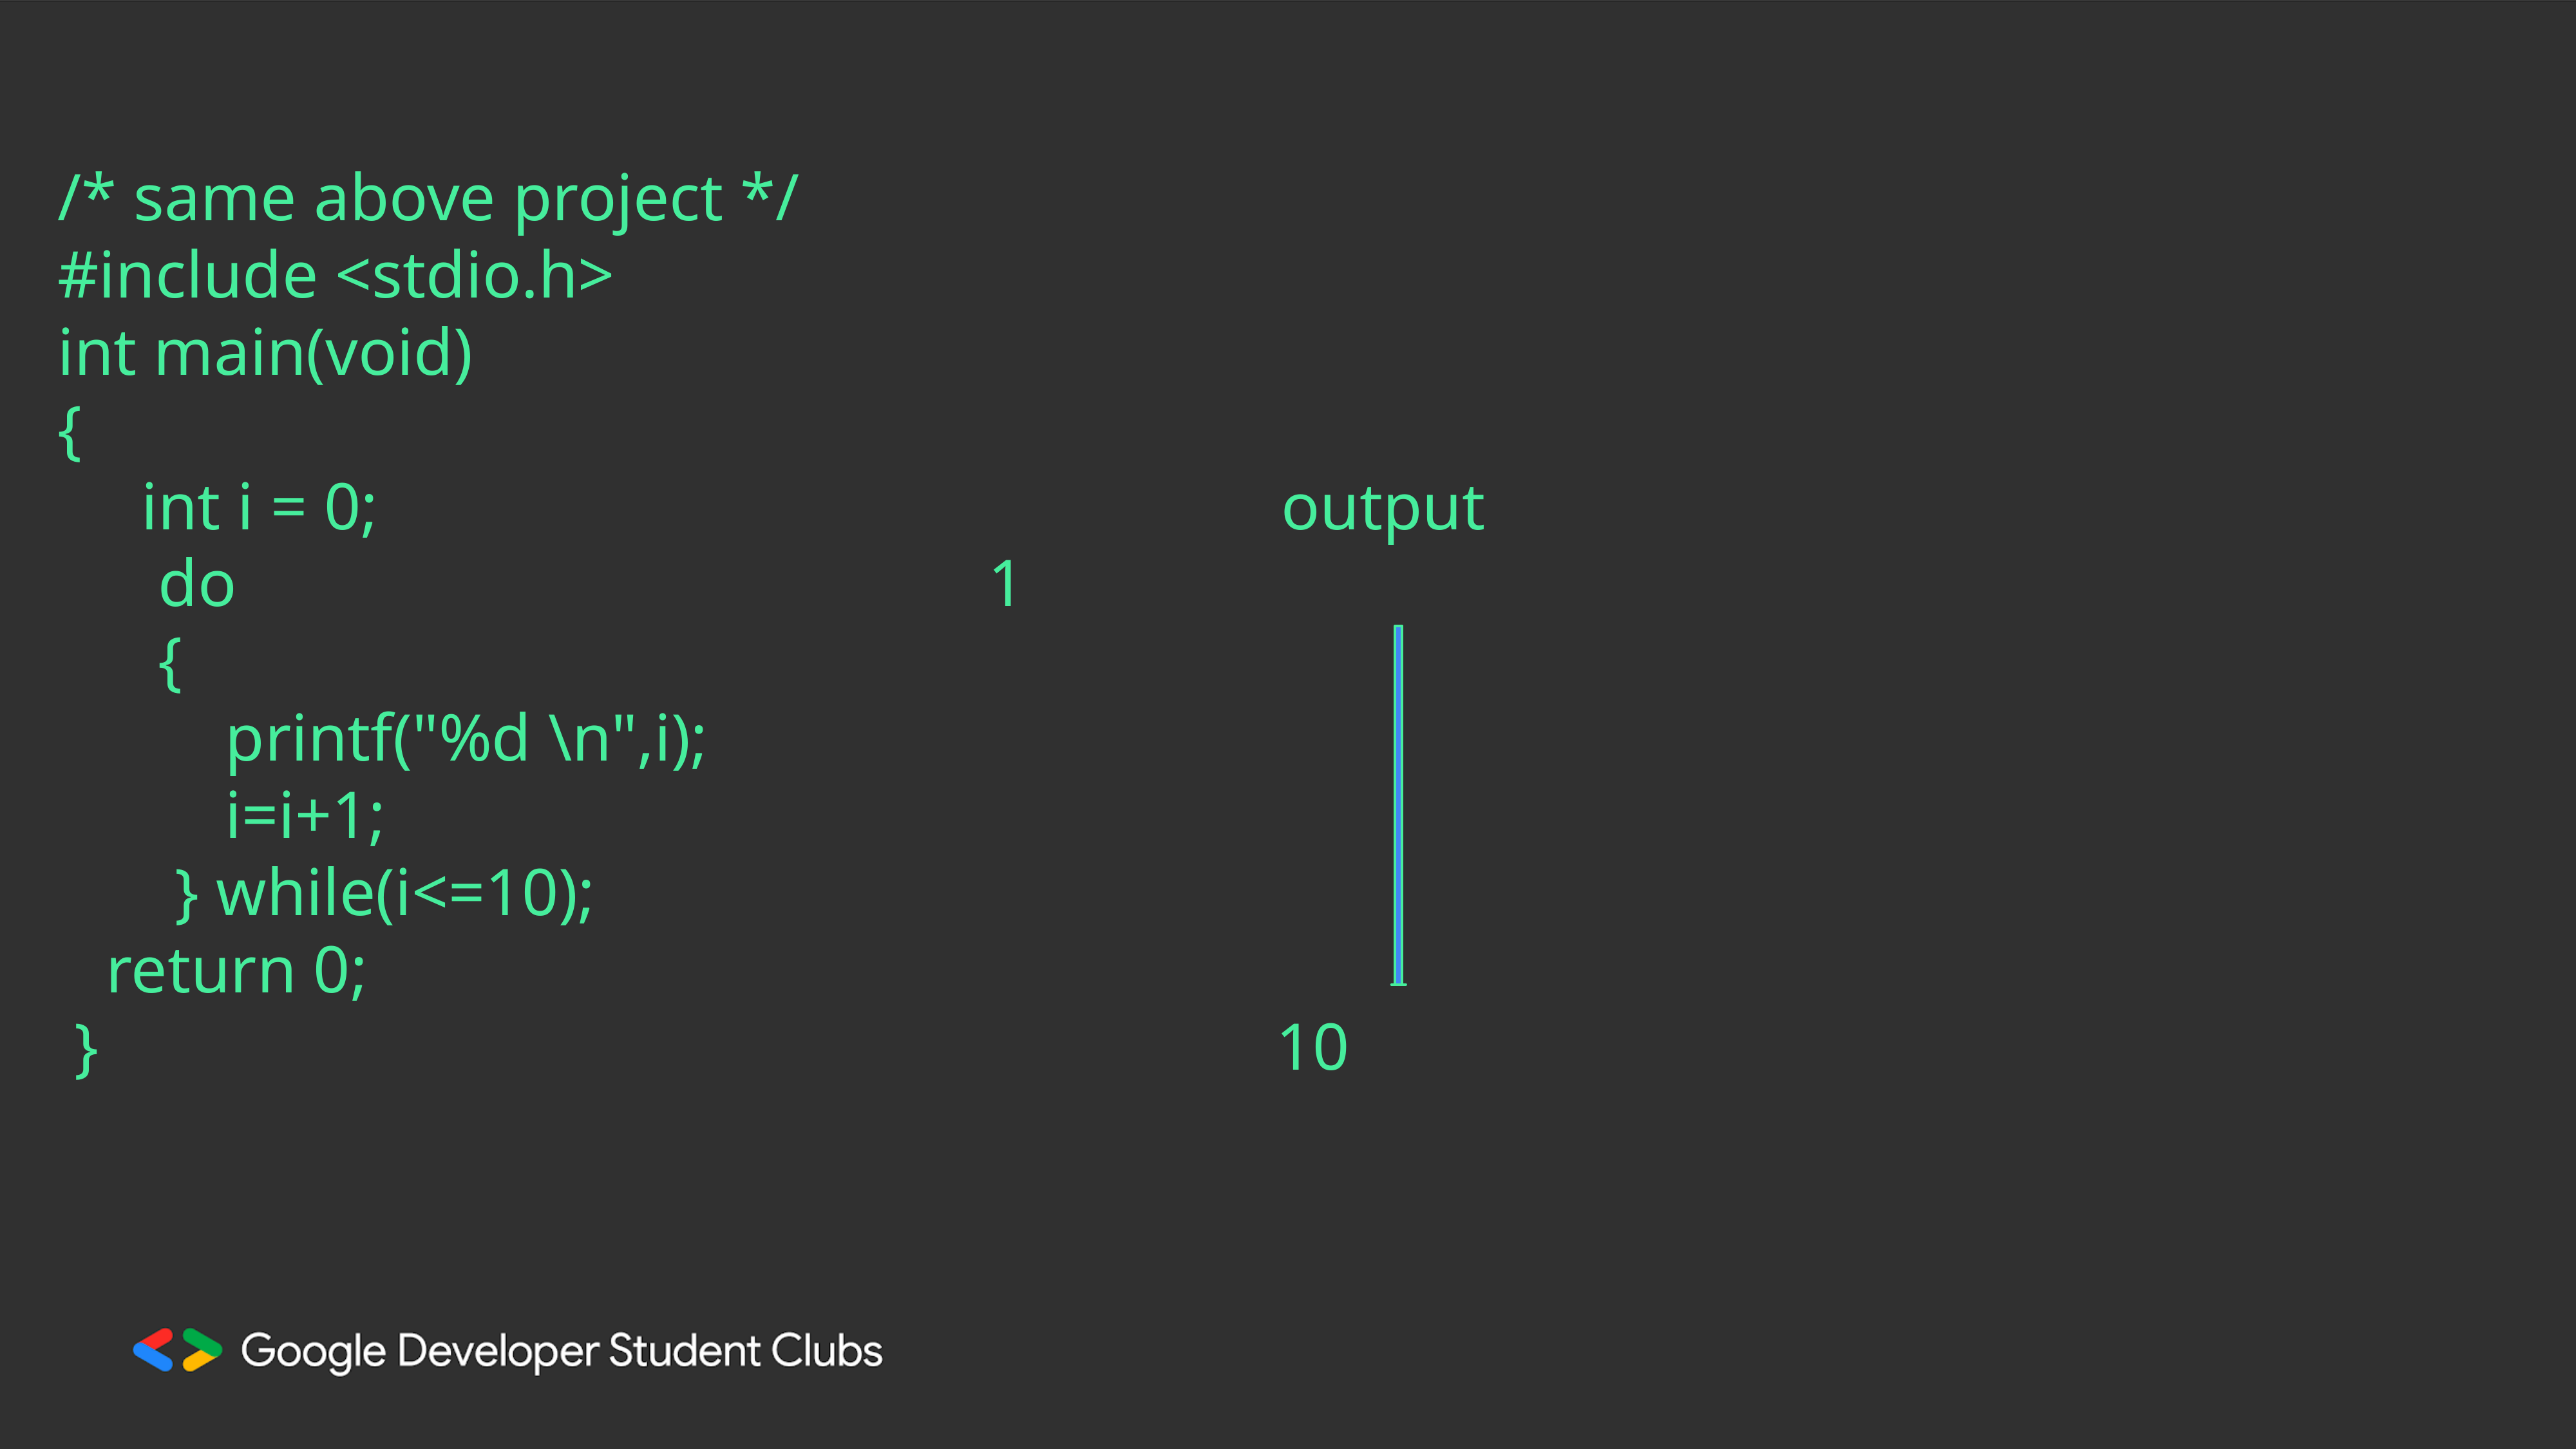

# /* same above project */
#include <stdio.h>
int main(void)
{
 int i = 0; output
 do 								 1
 {
 printf("%d \n",i);
 i=i+1;
 } while(i<=10);
	return 0;
 }	 10